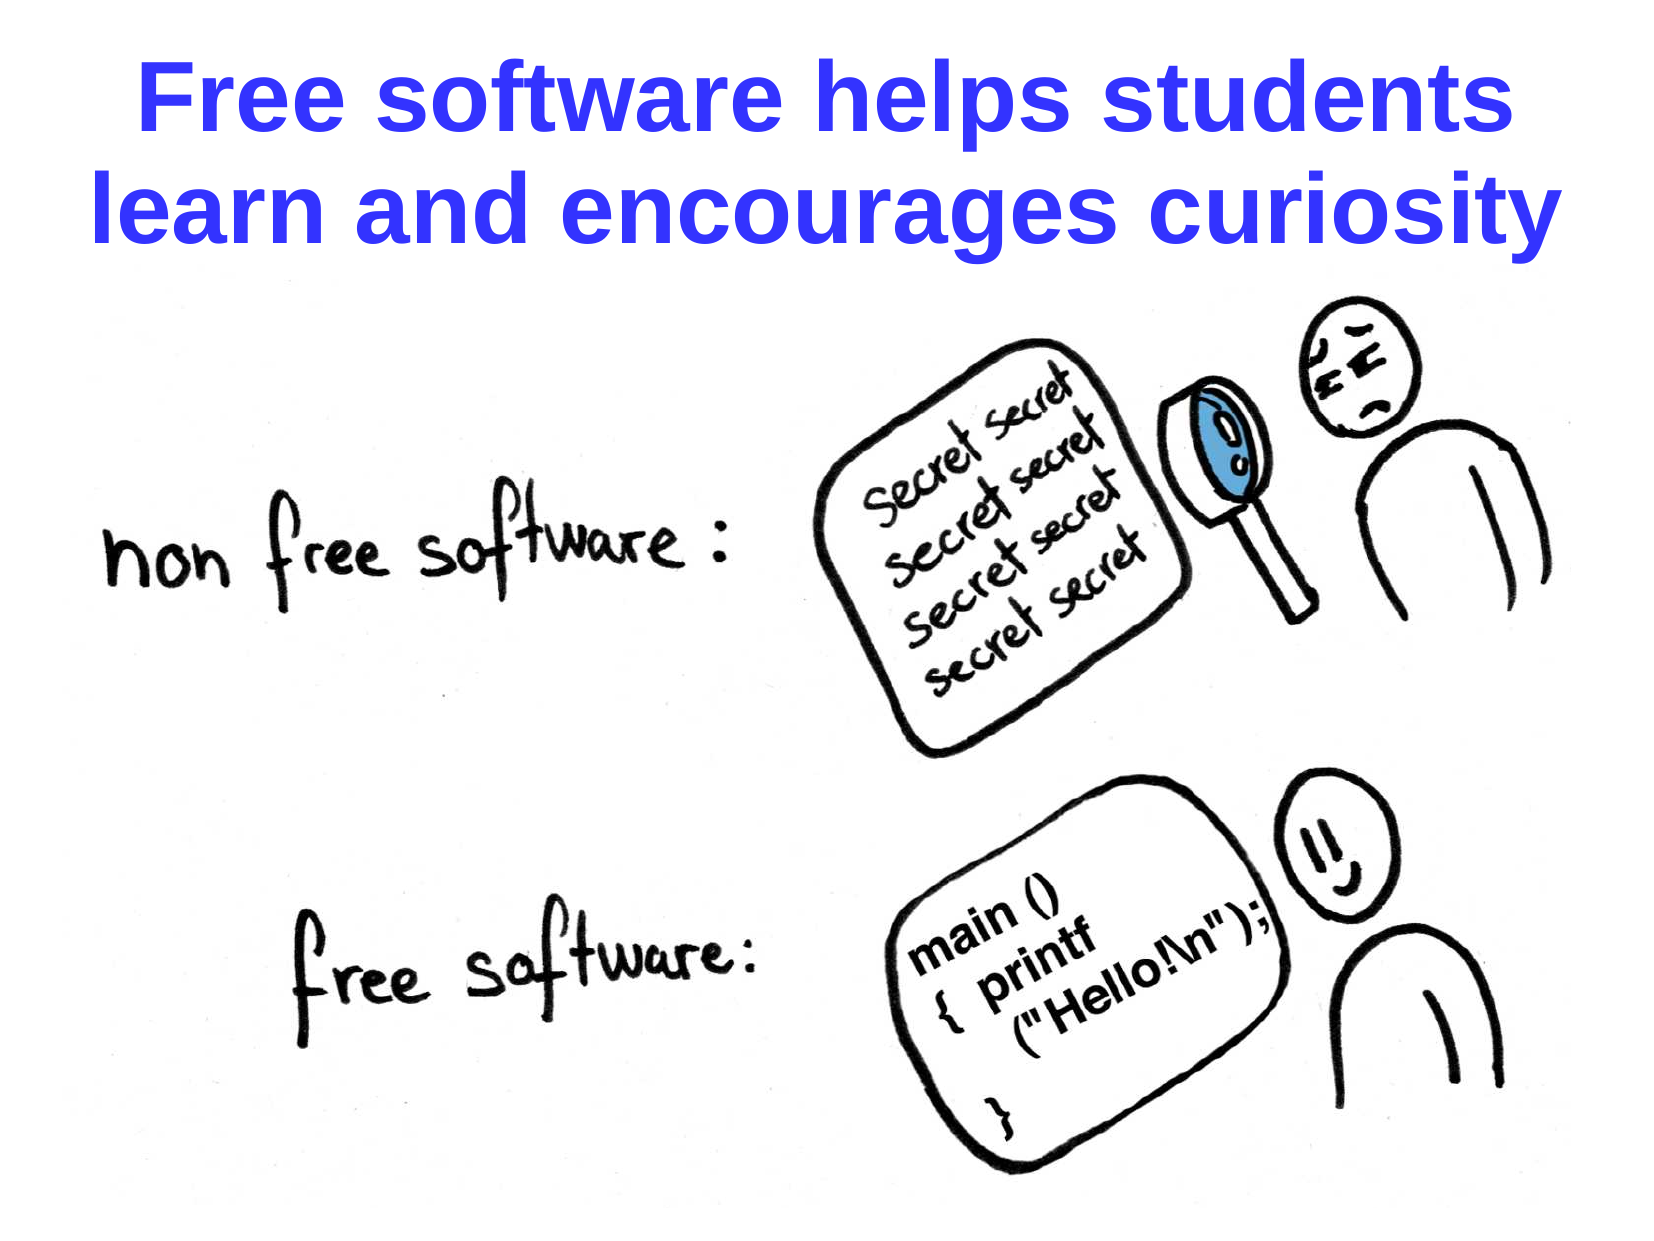

# Free software helps students learn and encourages curiosity